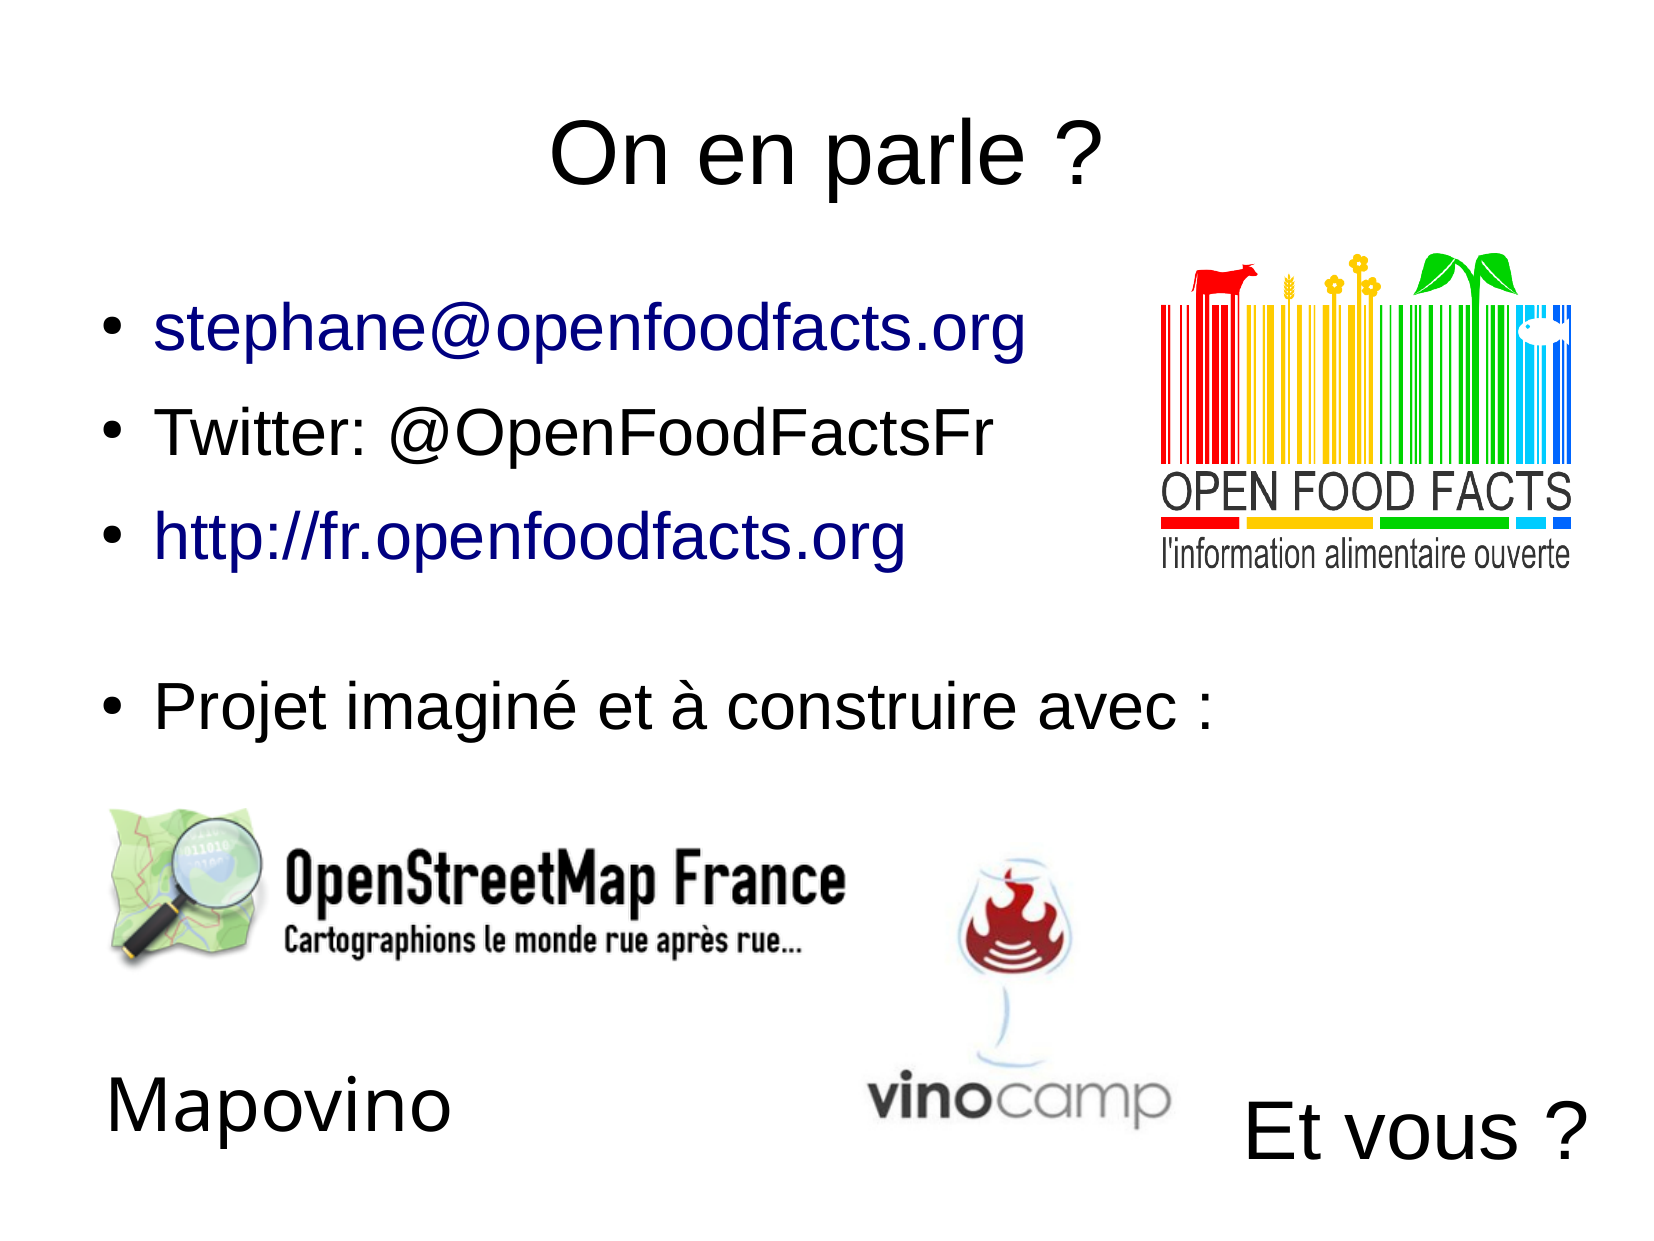

# On en parle ?
stephane@openfoodfacts.org
Twitter: @OpenFoodFactsFr
http://fr.openfoodfacts.org
Projet imaginé et à construire avec :
Mapovino
Et vous ?